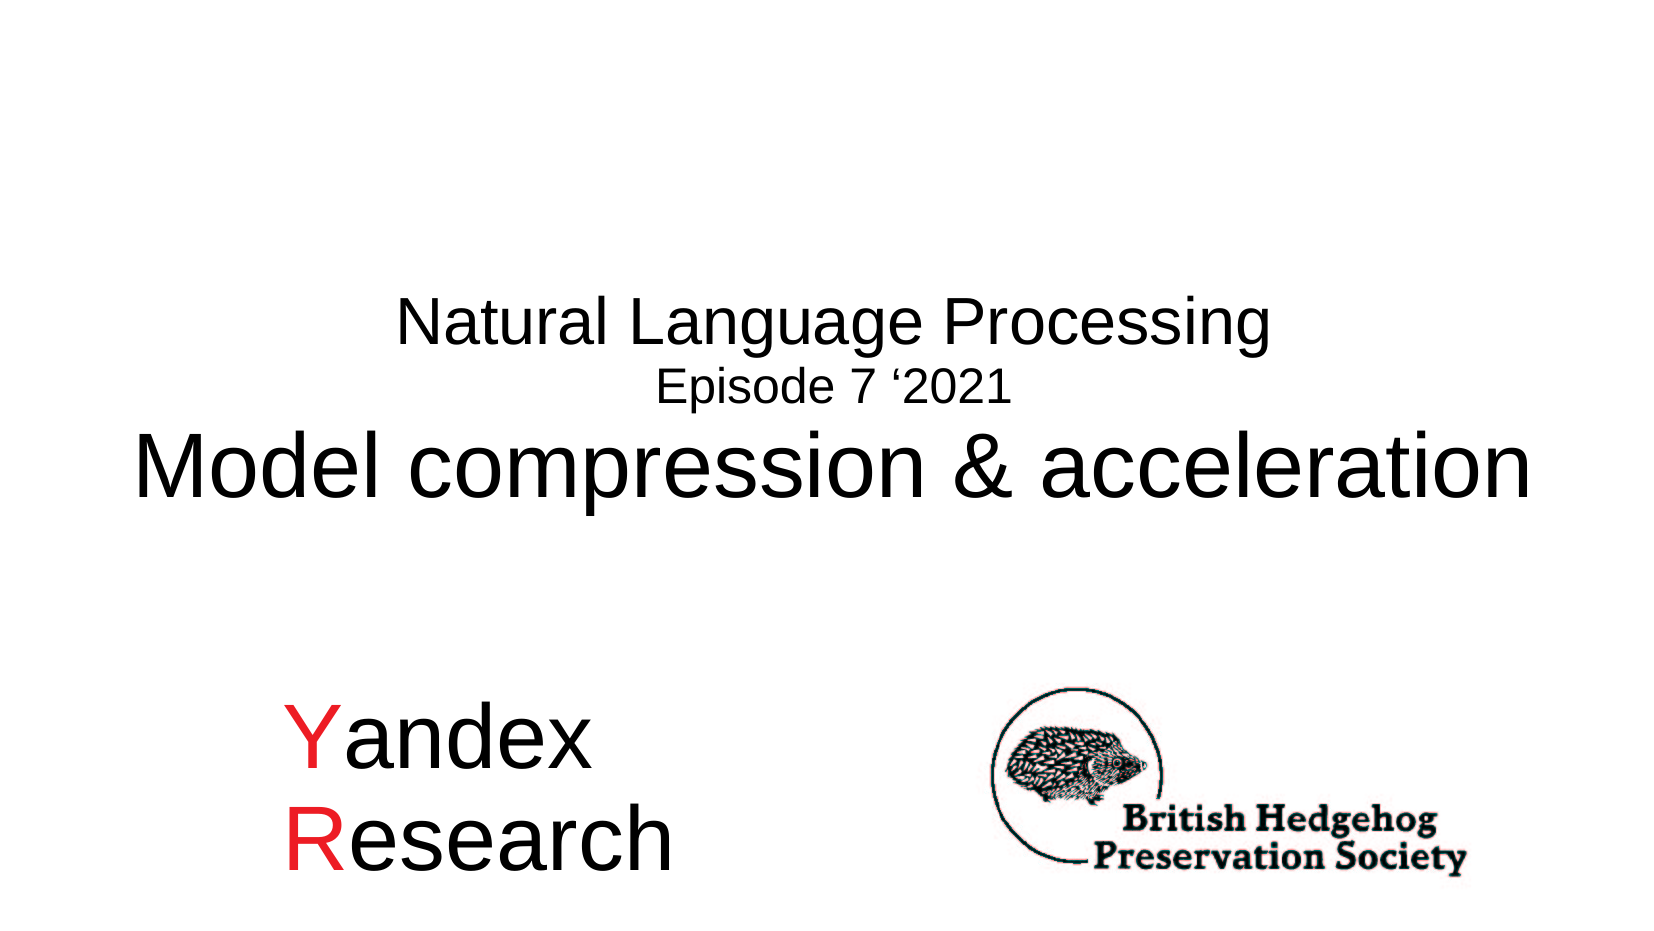

# Natural Language Processing Episode 7 ‘2021 Model compression & acceleration
Yandex
Research